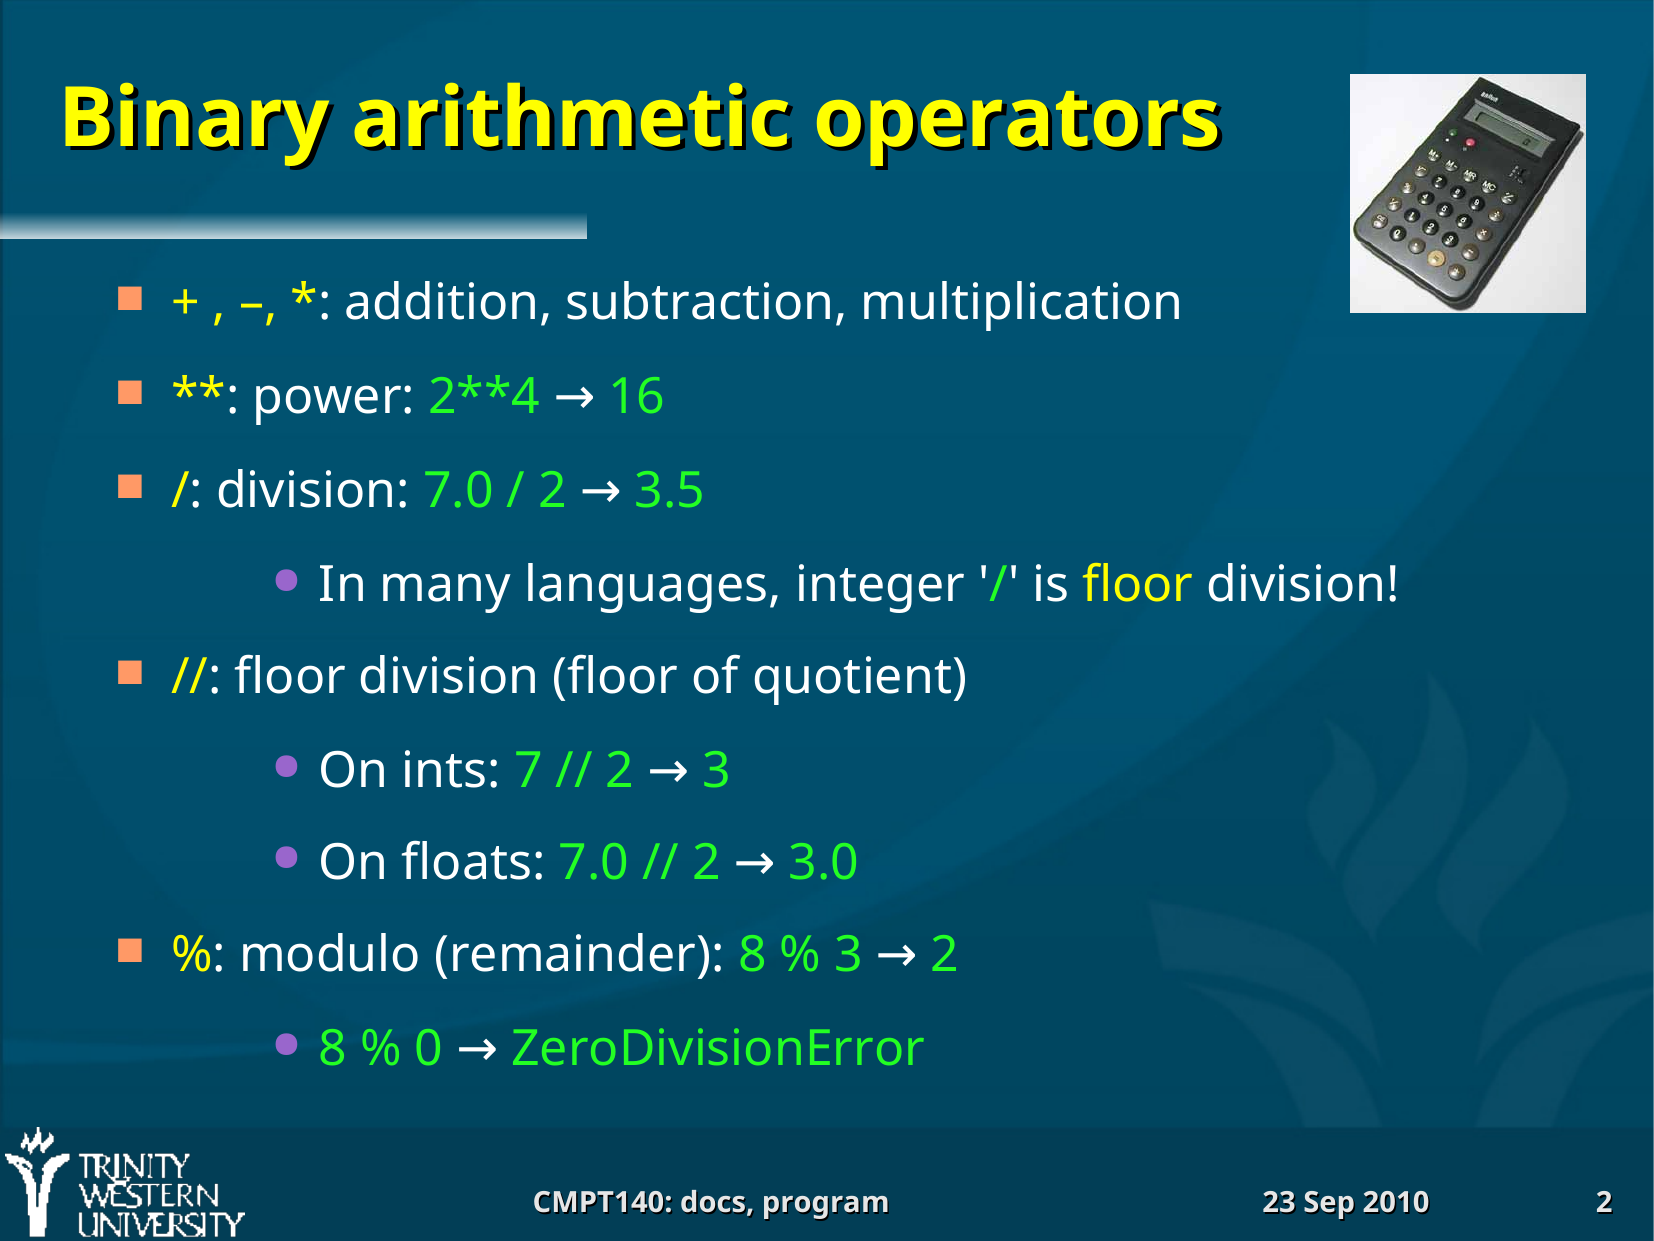

# Binary arithmetic operators
+ , –, *: addition, subtraction, multiplication
**: power: 2**4 → 16
/: division: 7.0 / 2 → 3.5
In many languages, integer '/' is floor division!
//: floor division (floor of quotient)
On ints: 7 // 2 → 3
On floats: 7.0 // 2 → 3.0
%: modulo (remainder): 8 % 3 → 2
8 % 0 → ZeroDivisionError
CMPT140: docs, program
23 Sep 2010
2